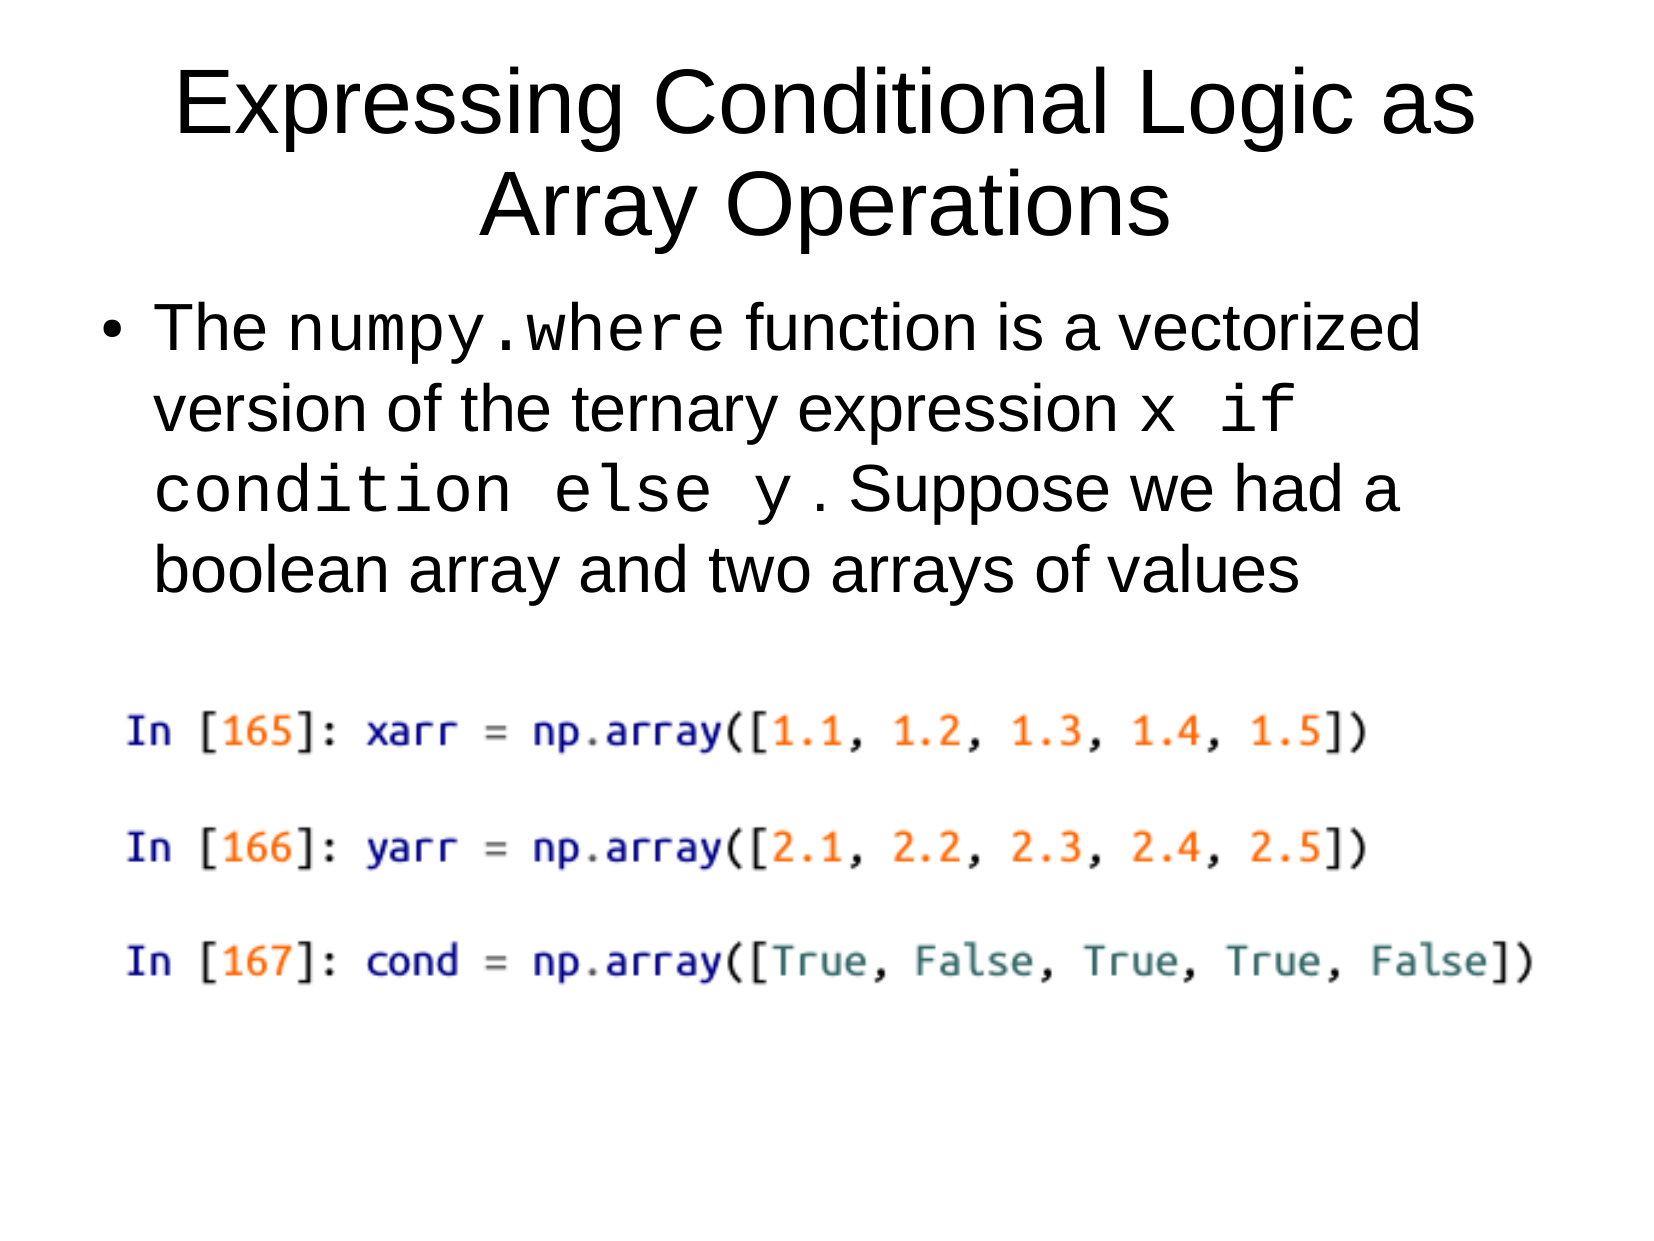

# Expressing Conditional Logic as Array Operations
The numpy.where function is a vectorized version of the ternary expression x if condition else y . Suppose we had a boolean array and two arrays of values